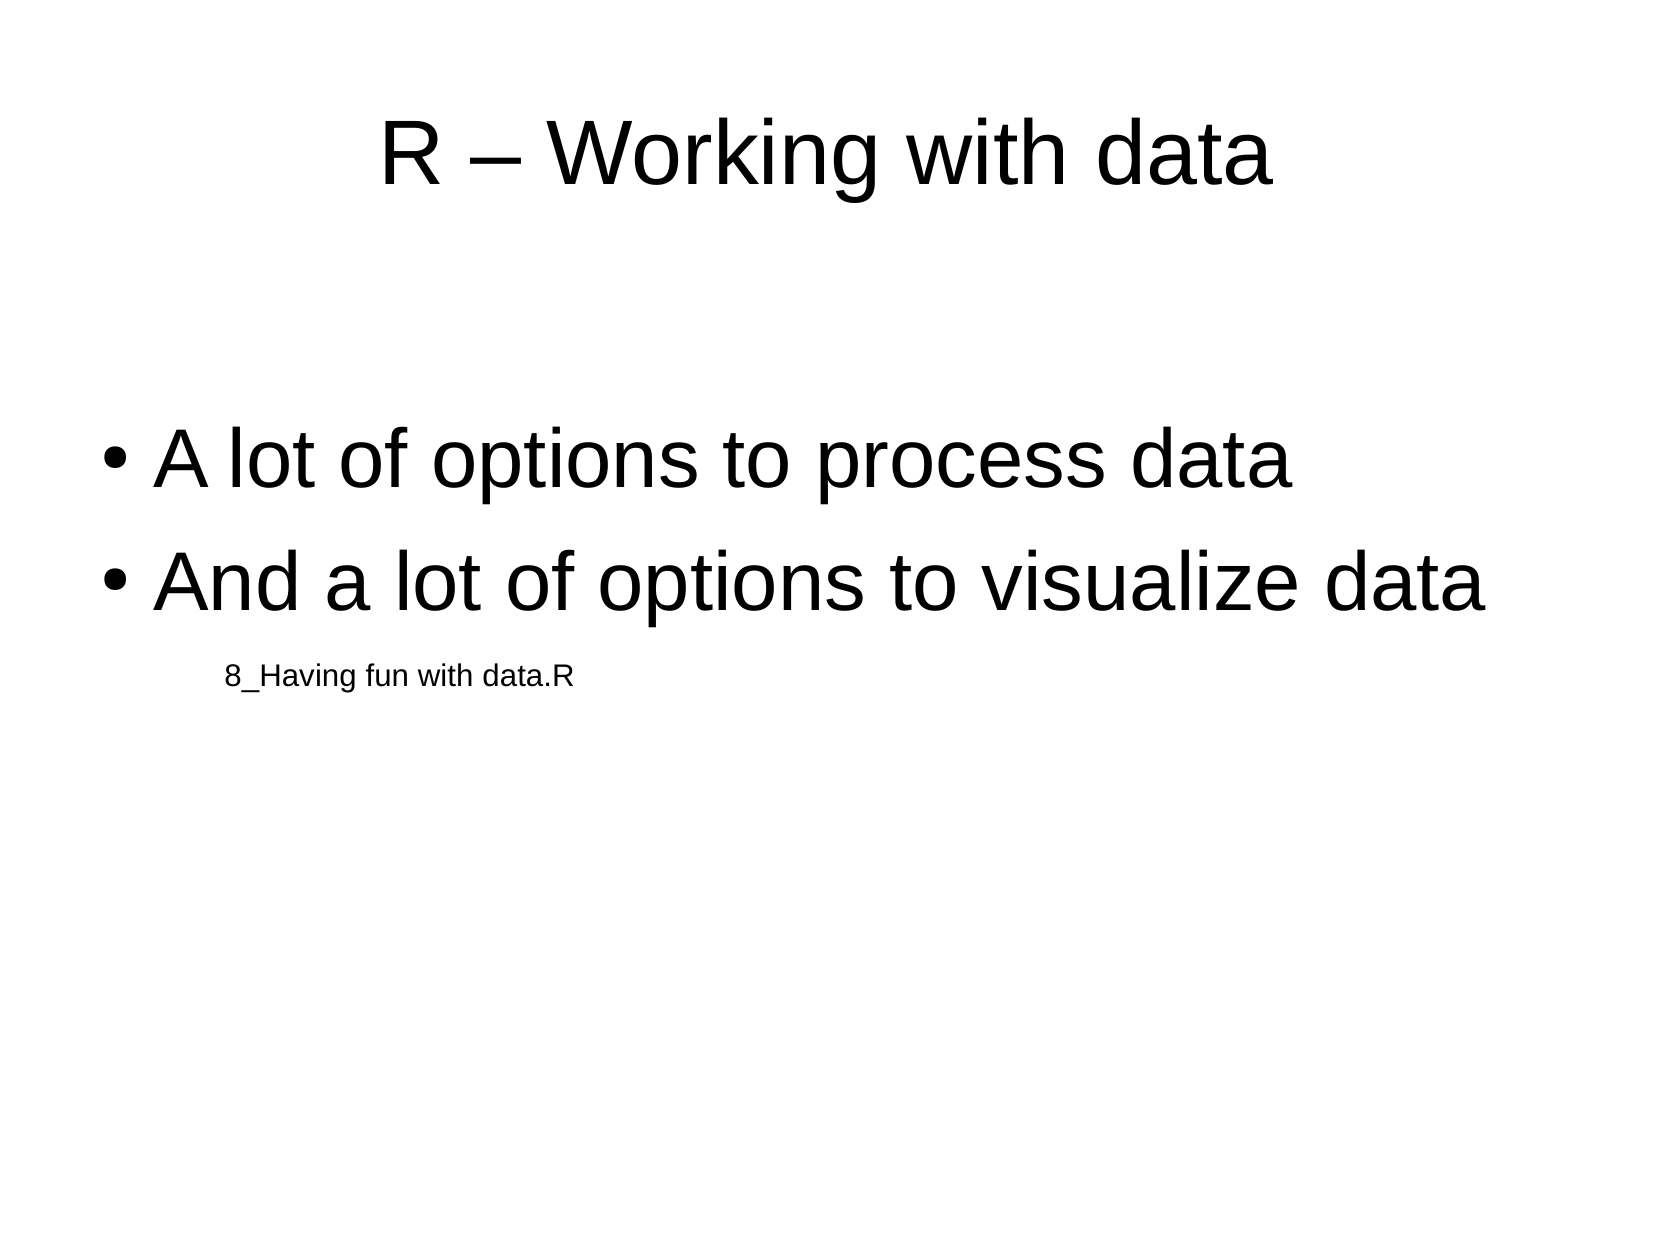

# R – Working with data
A lot of options to process data
And a lot of options to visualize data
8_Having fun with data.R